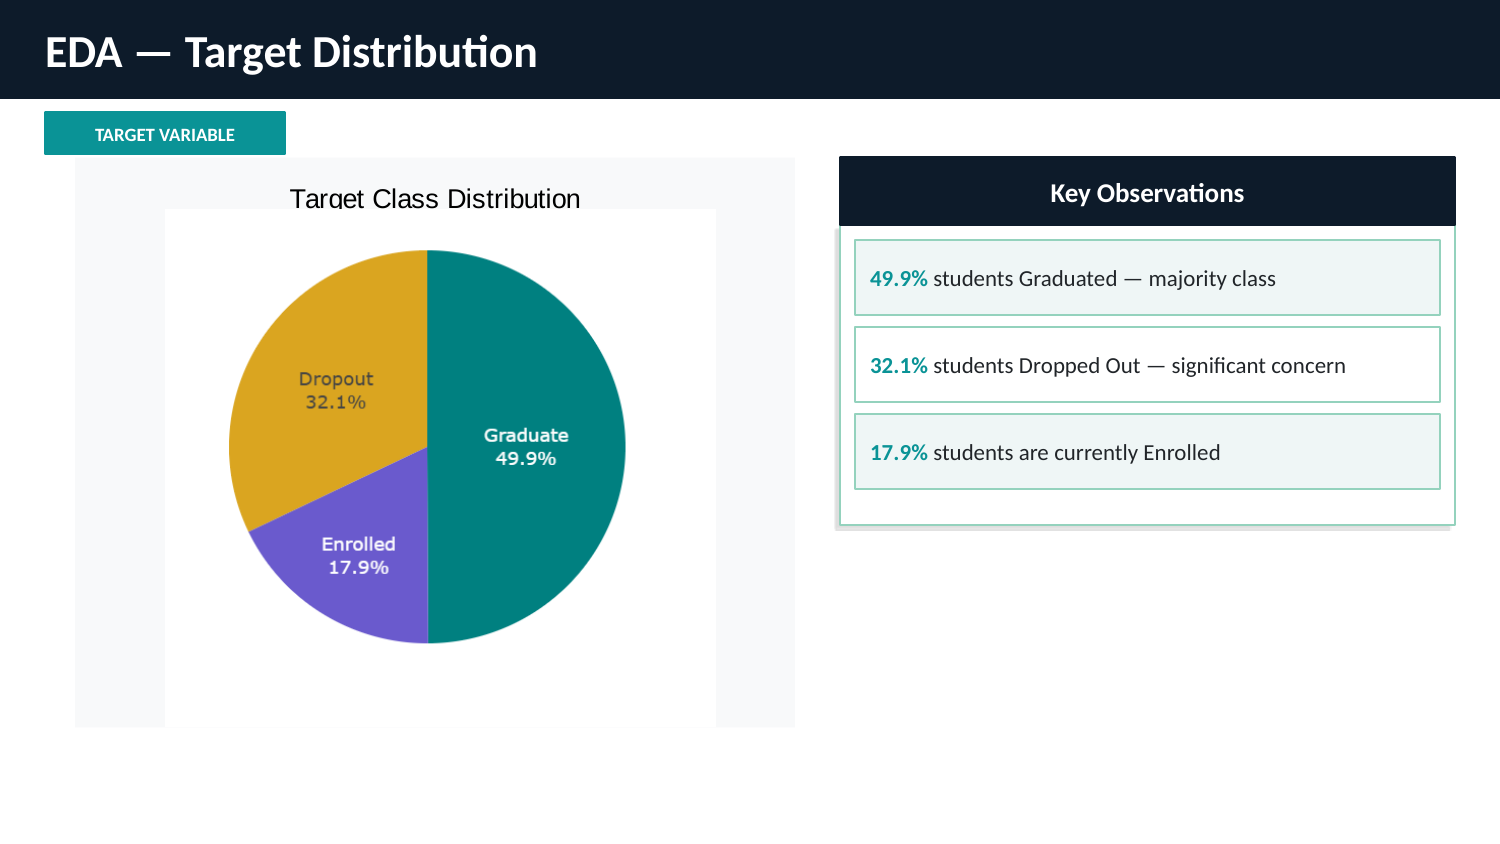

EDA — Target Distribution
TARGET VARIABLE
### Chart: Target Class Distribution
| Category | Distribution |
|---|---|
| Graduate | 49.0 |
| Dropout | 32.1 |
| Enrolled | 17.0 |
Key Observations
49.9% students Graduated — majority class
32.1% students Dropped Out — significant concern
17.9% students are currently Enrolled